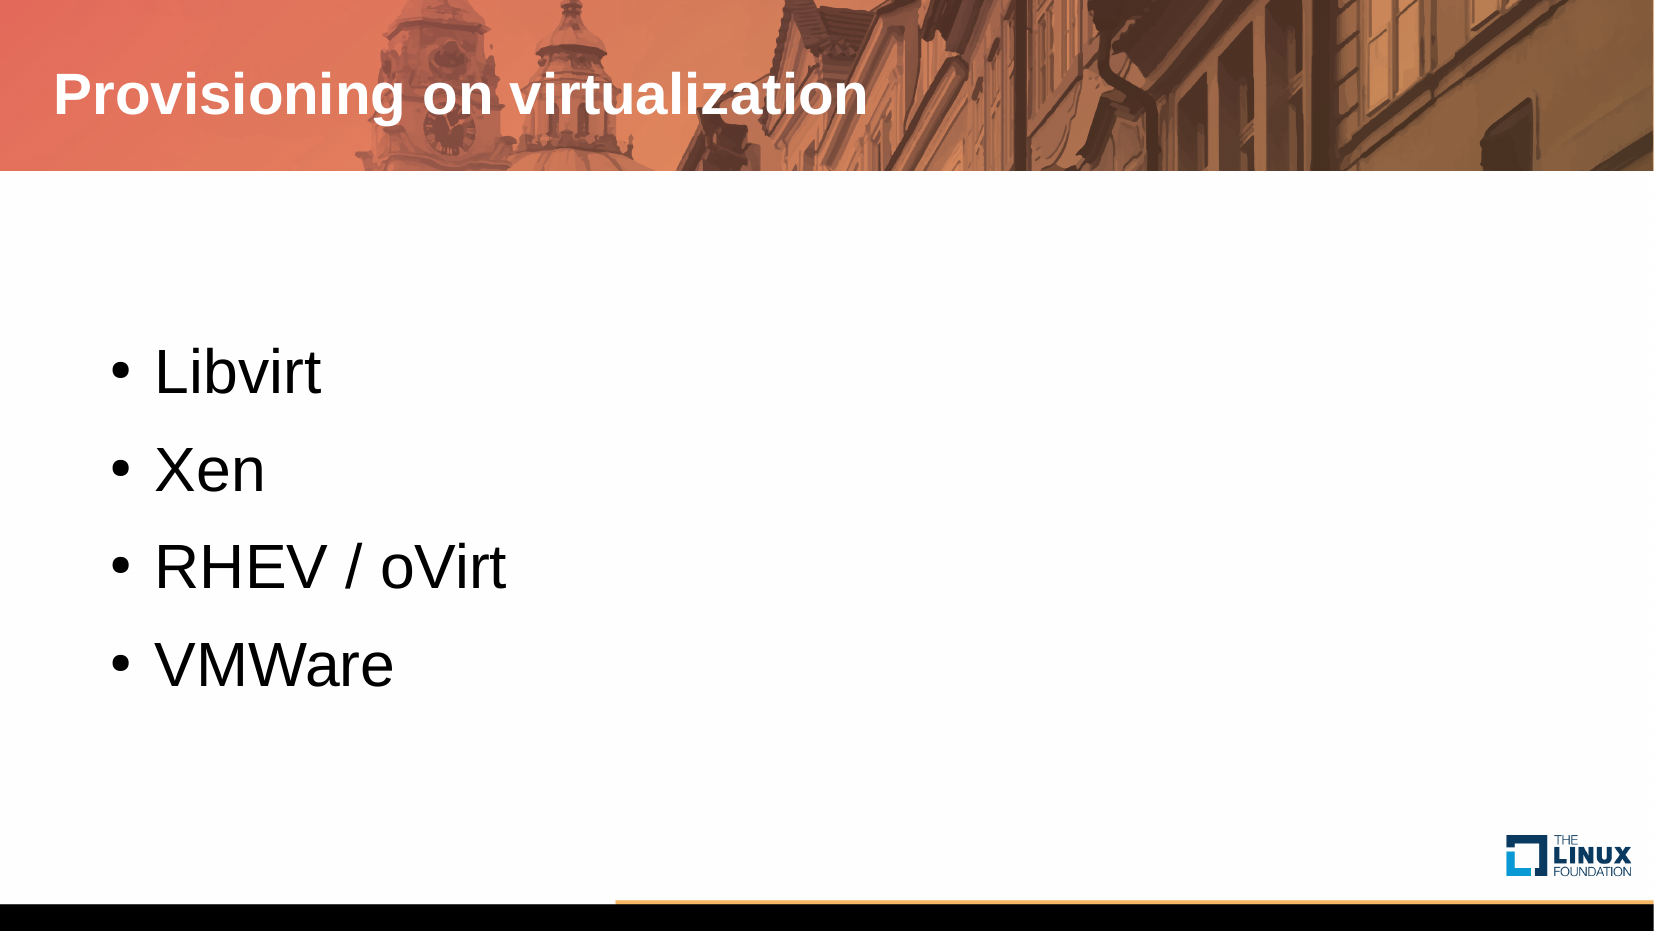

# Provisioning on virtualization
Libvirt
Xen
RHEV / oVirt
VMWare